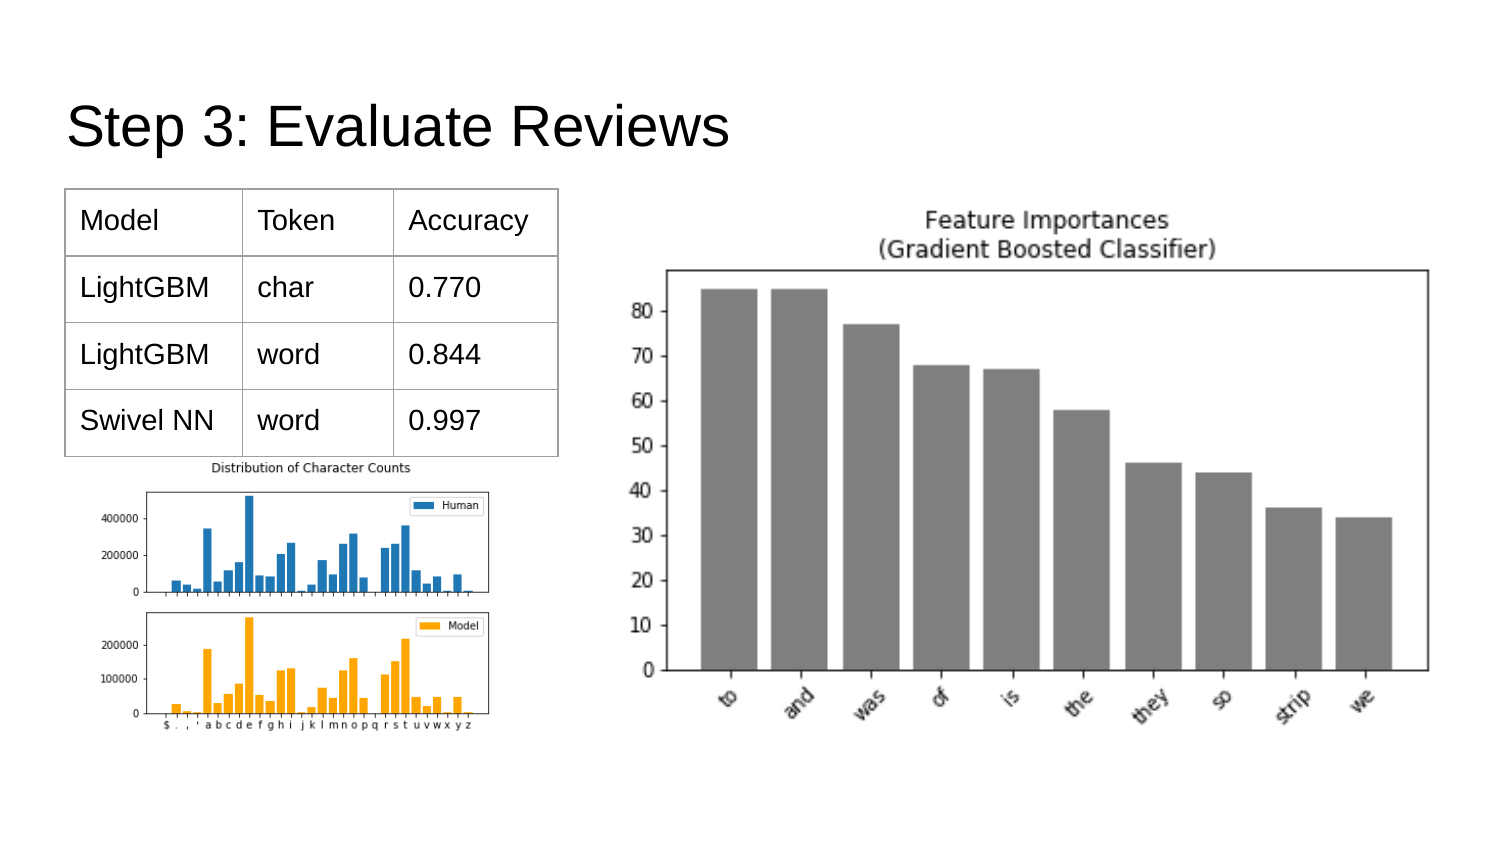

# Step 3: Evaluate Reviews
| Model | Token | Accuracy |
| --- | --- | --- |
| LightGBM | char | 0.770 |
| LightGBM | word | 0.844 |
| Swivel NN | word | 0.997 |